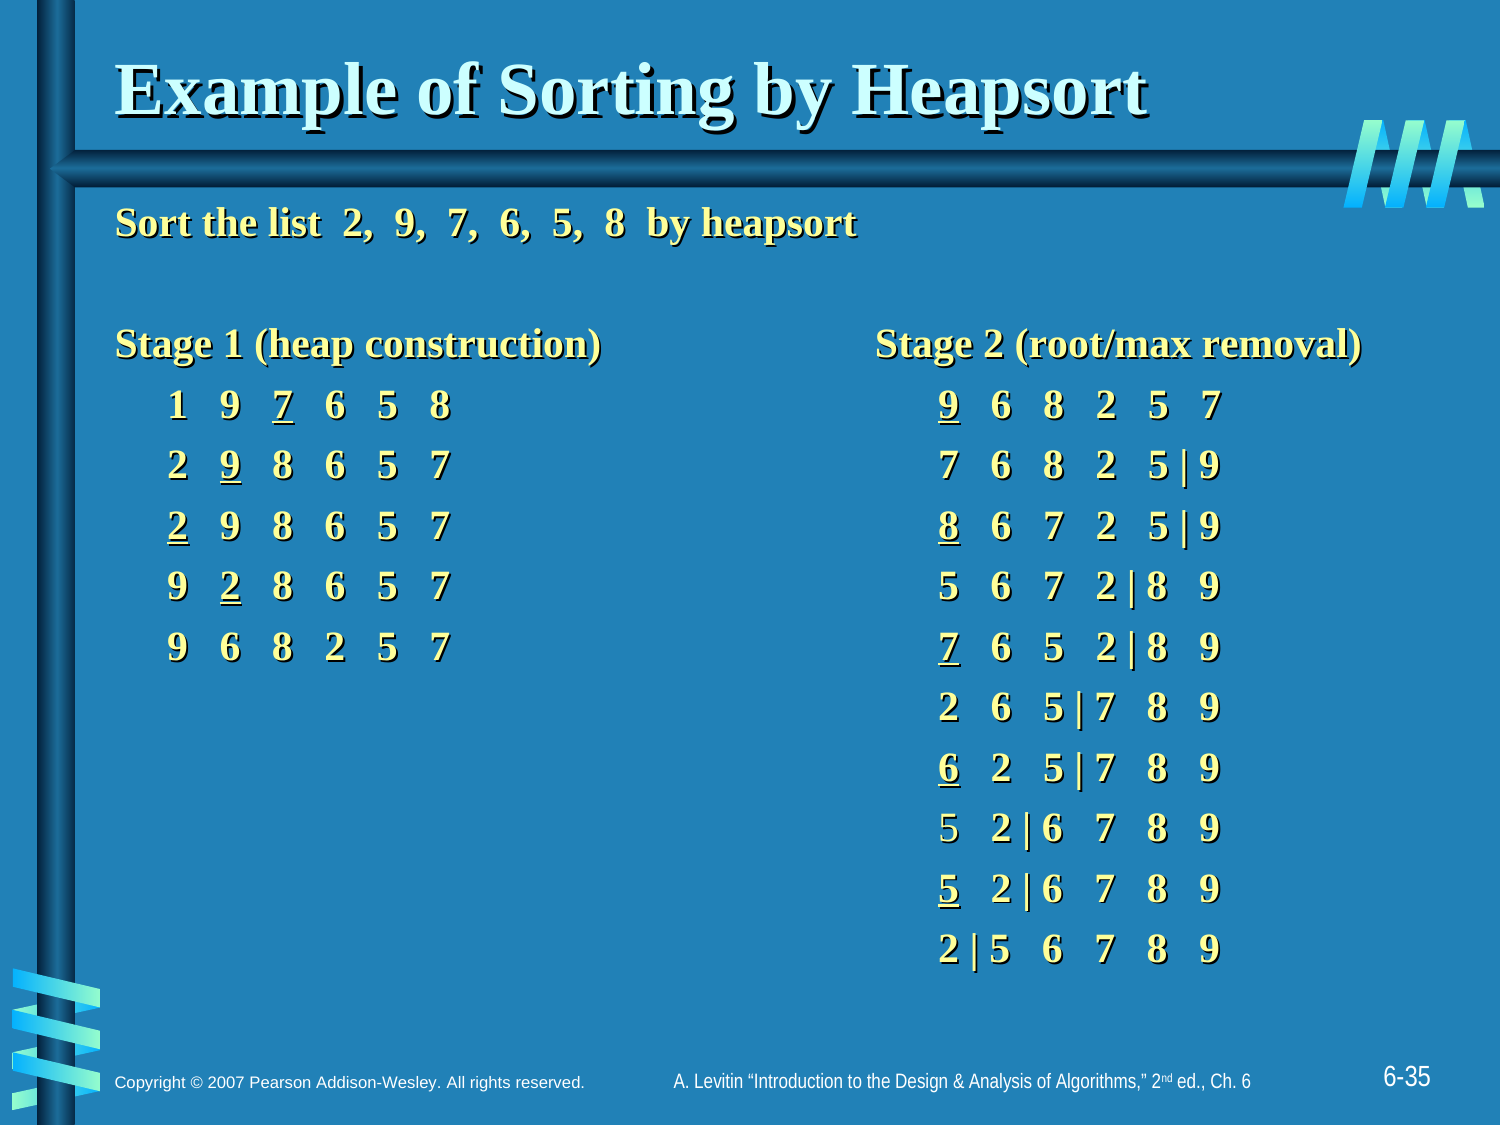

Example of Sorting by Heapsort
# Sort the list 2, 9, 7, 6, 5, 8 by heapsort
Stage 1 (heap construction)		 Stage 2 (root/max removal)
 1 9 7 6 5 8			 9 6 8 2 5 7
 2 9 8 6 5 7			 7 6 8 2 5 | 9
 2 9 8 6 5 7			 8 6 7 2 5 | 9
 9 2 8 6 5 7			 5 6 7 2 | 8 9
 9 6 8 2 5 7			 7 6 5 2 | 8 9
						 2 6 5 | 7 8 9
						 6 2 5 | 7 8 9
						 5 2 | 6 7 8 9
						 5 2 | 6 7 8 9
						 2 | 5 6 7 8 9